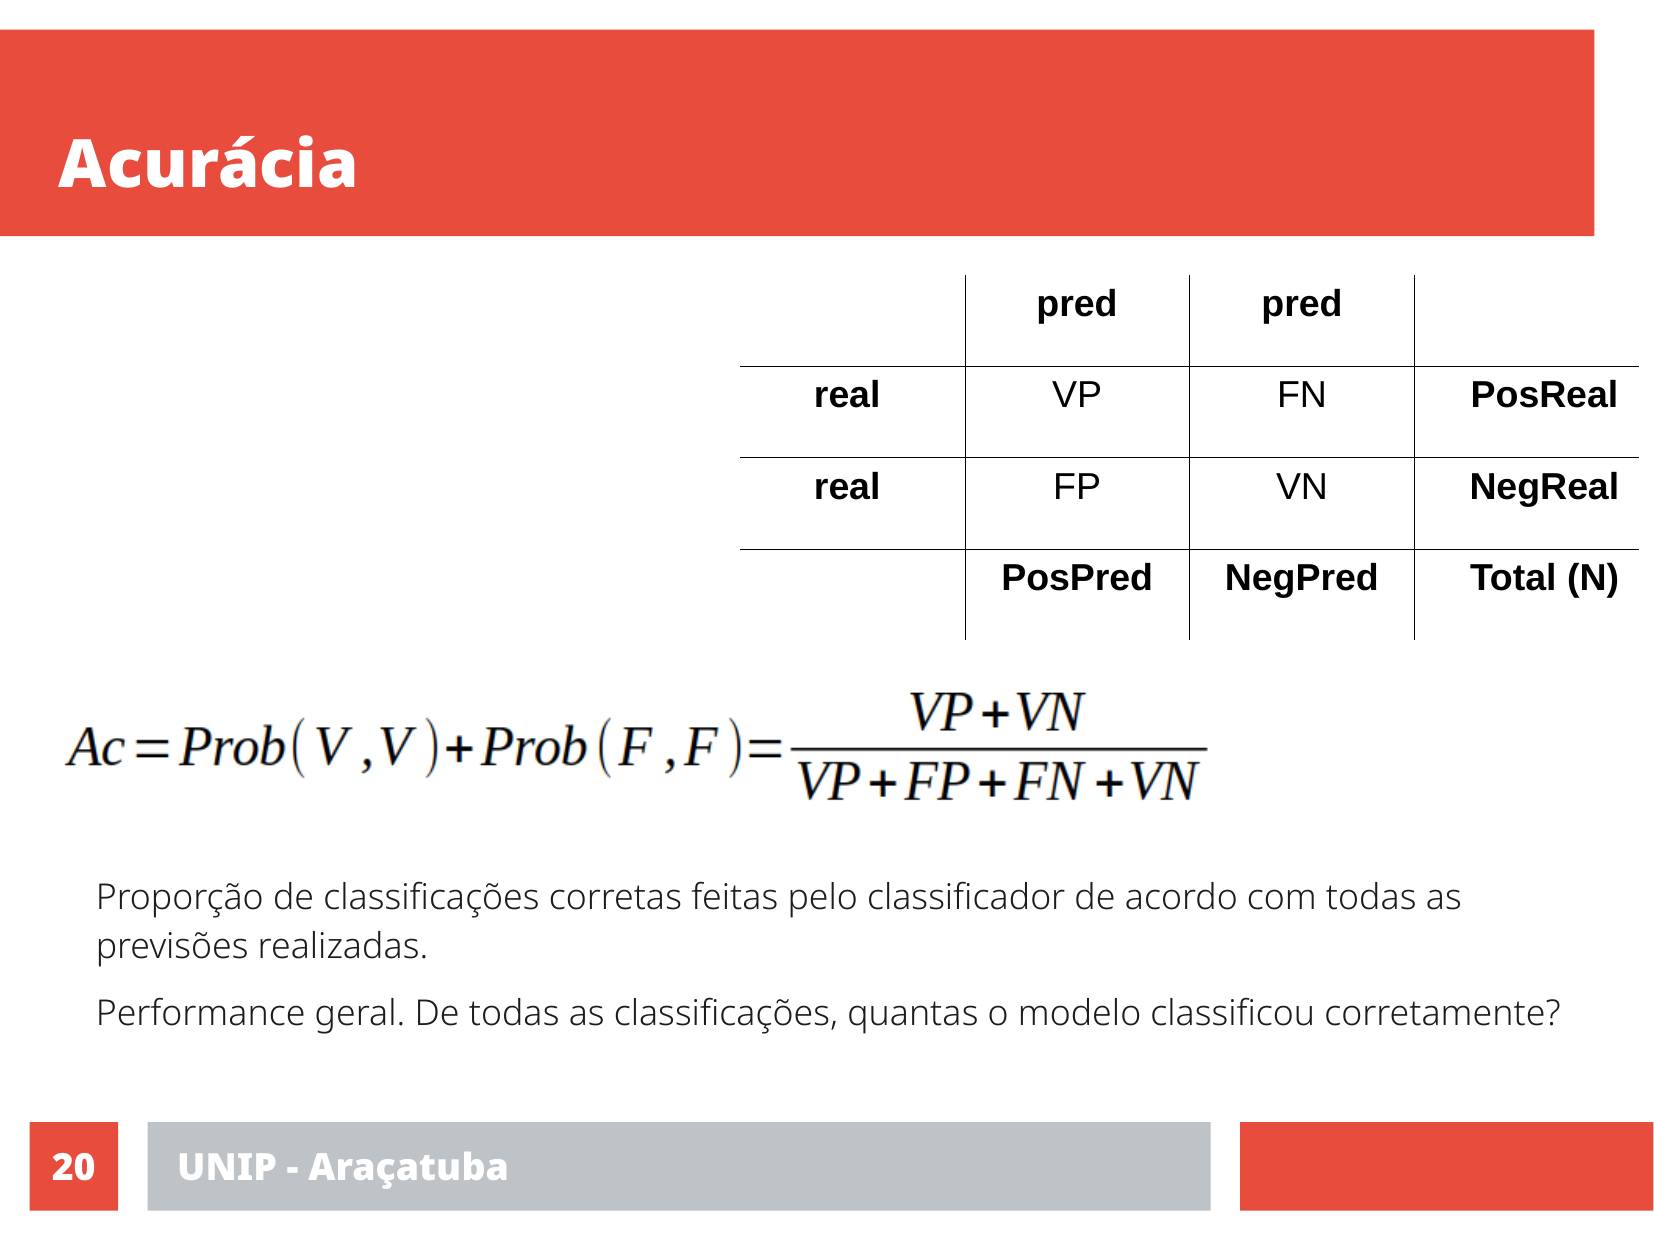

# Acurácia
| | pred | pred | |
| --- | --- | --- | --- |
| real | VP | FN | PosReal |
| real | FP | VN | NegReal |
| | PosPred | NegPred | Total (N) |
Proporção de classificações corretas feitas pelo classificador de acordo com todas as previsões realizadas.
Performance geral. De todas as classificações, quantas o modelo classificou corretamente?
20
UNIP - Araçatuba